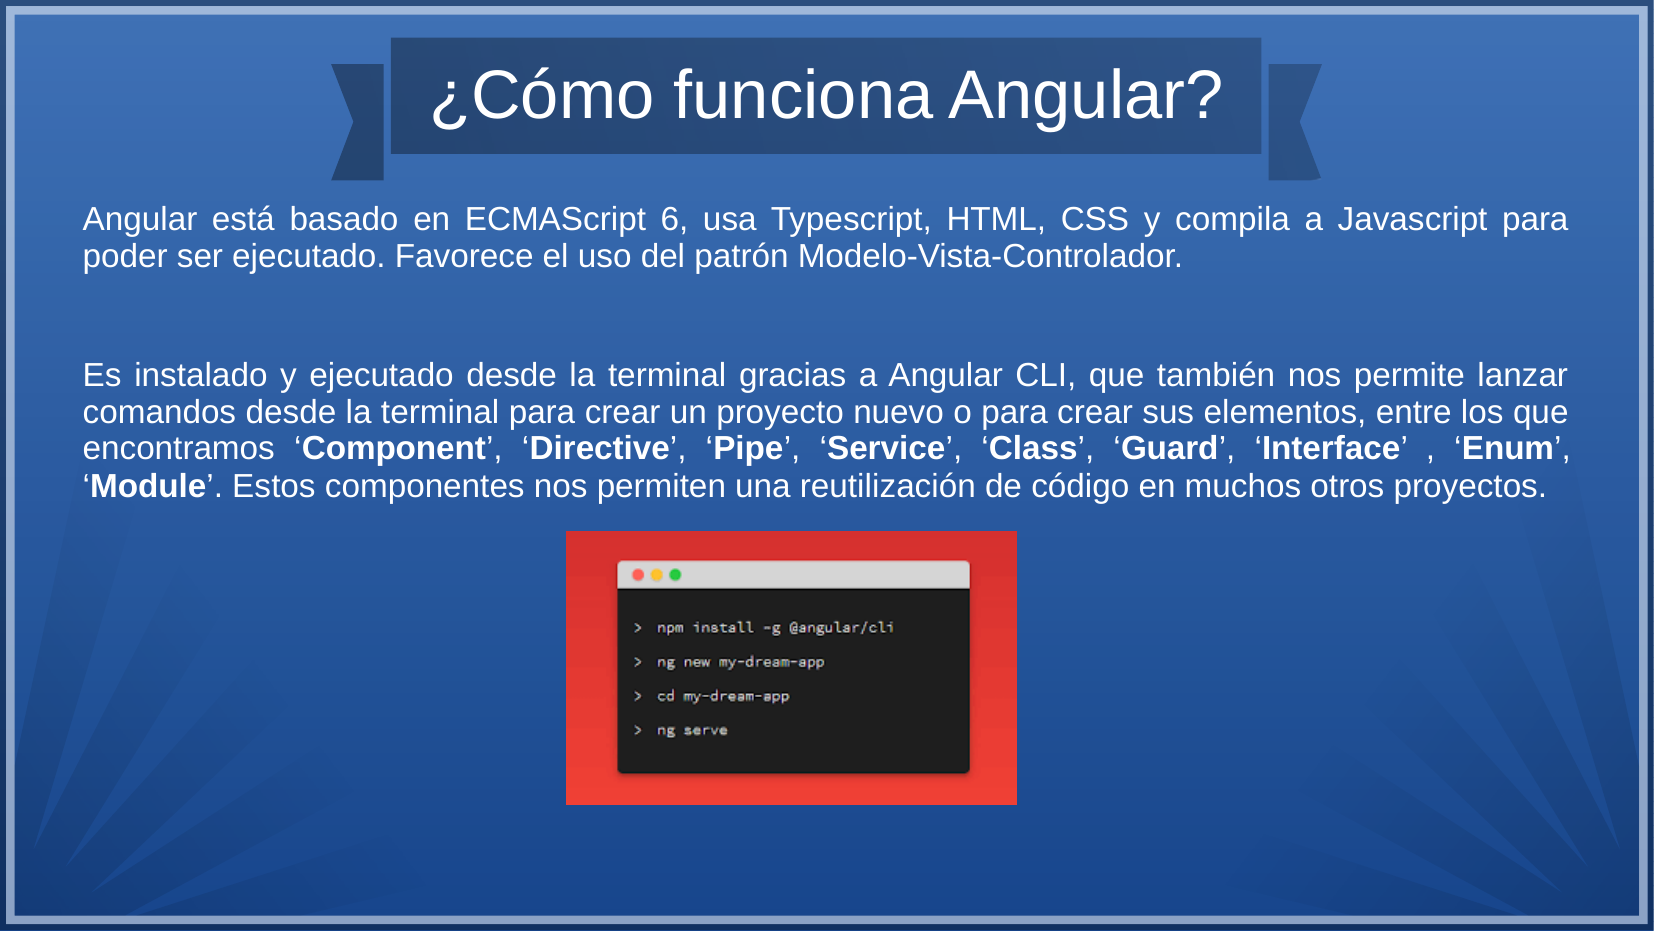

# ¿Cómo funciona Angular?
Angular está basado en ECMAScript 6, usa Typescript, HTML, CSS y compila a Javascript para poder ser ejecutado. Favorece el uso del patrón Modelo-Vista-Controlador.
Es instalado y ejecutado desde la terminal gracias a Angular CLI, que también nos permite lanzar comandos desde la terminal para crear un proyecto nuevo o para crear sus elementos, entre los que encontramos ‘Component’, ‘Directive’, ‘Pipe’, ‘Service’, ‘Class’, ‘Guard’, ‘Interface’ , ‘Enum’, ‘Module’. Estos componentes nos permiten una reutilización de código en muchos otros proyectos.